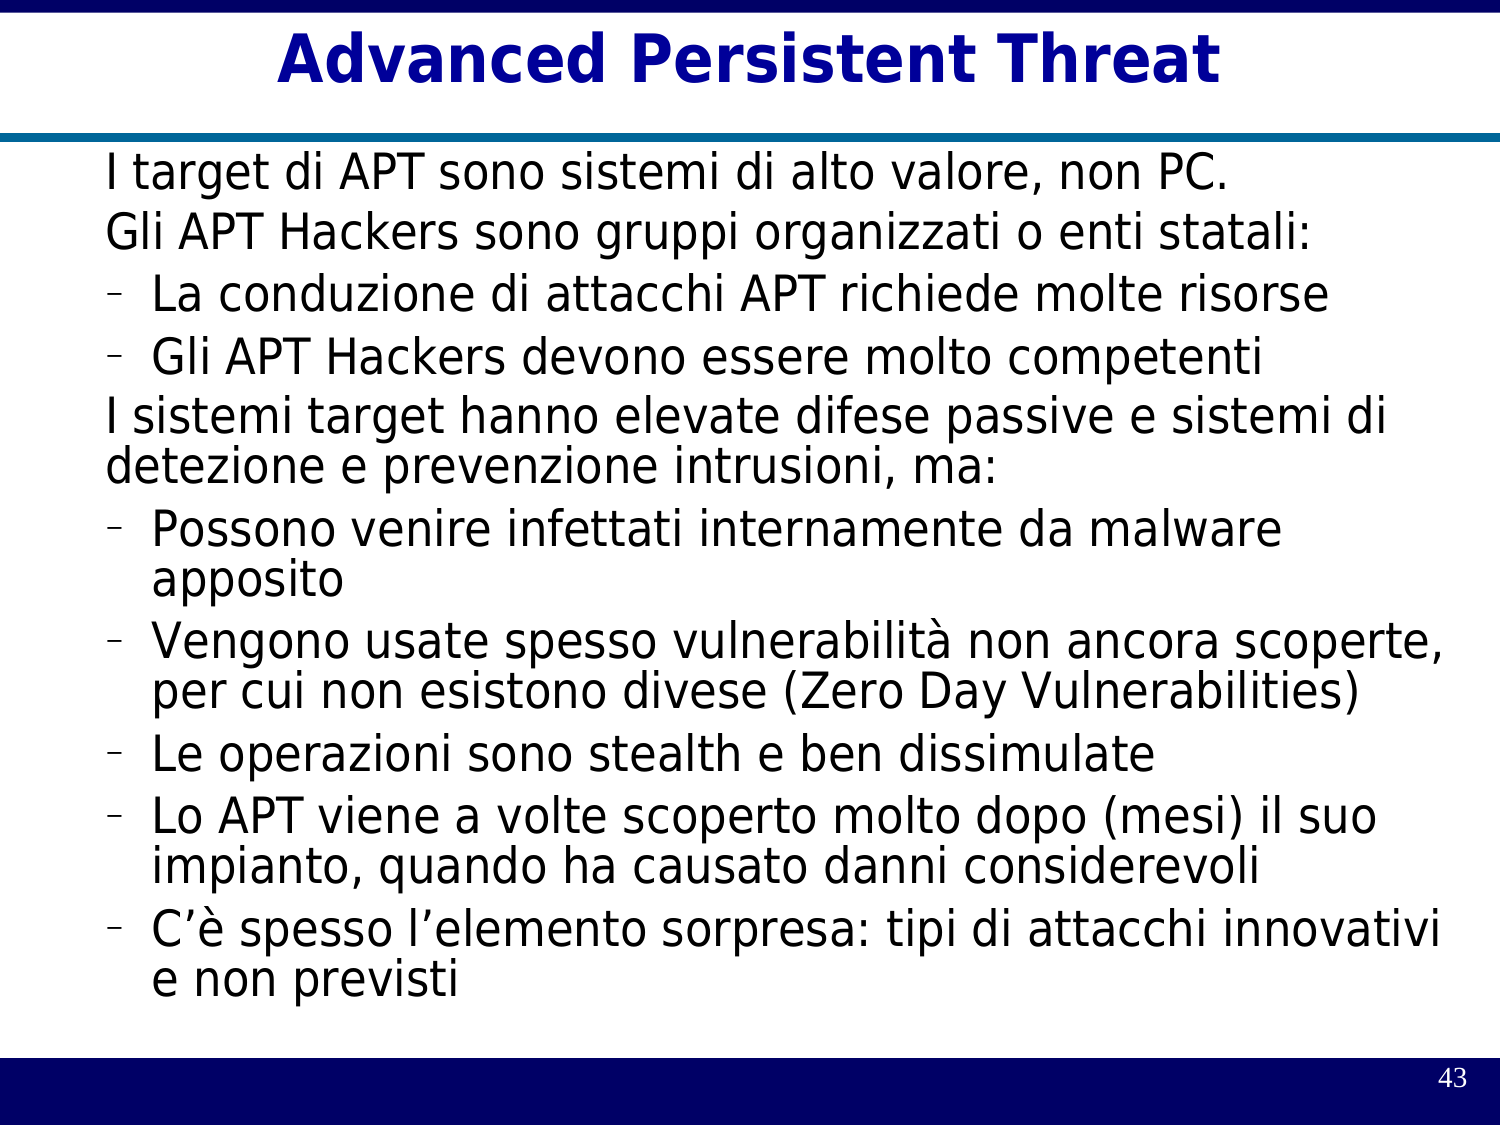

# Advanced Persistent Threat
I target di APT sono sistemi di alto valore, non PC.
Gli APT Hackers sono gruppi organizzati o enti statali:
La conduzione di attacchi APT richiede molte risorse
Gli APT Hackers devono essere molto competenti
I sistemi target hanno elevate difese passive e sistemi di detezione e prevenzione intrusioni, ma:
Possono venire infettati internamente da malware apposito
Vengono usate spesso vulnerabilità non ancora scoperte, per cui non esistono divese (Zero Day Vulnerabilities)
Le operazioni sono stealth e ben dissimulate
Lo APT viene a volte scoperto molto dopo (mesi) il suo impianto, quando ha causato danni considerevoli
C’è spesso l’elemento sorpresa: tipi di attacchi innovativi e non previsti